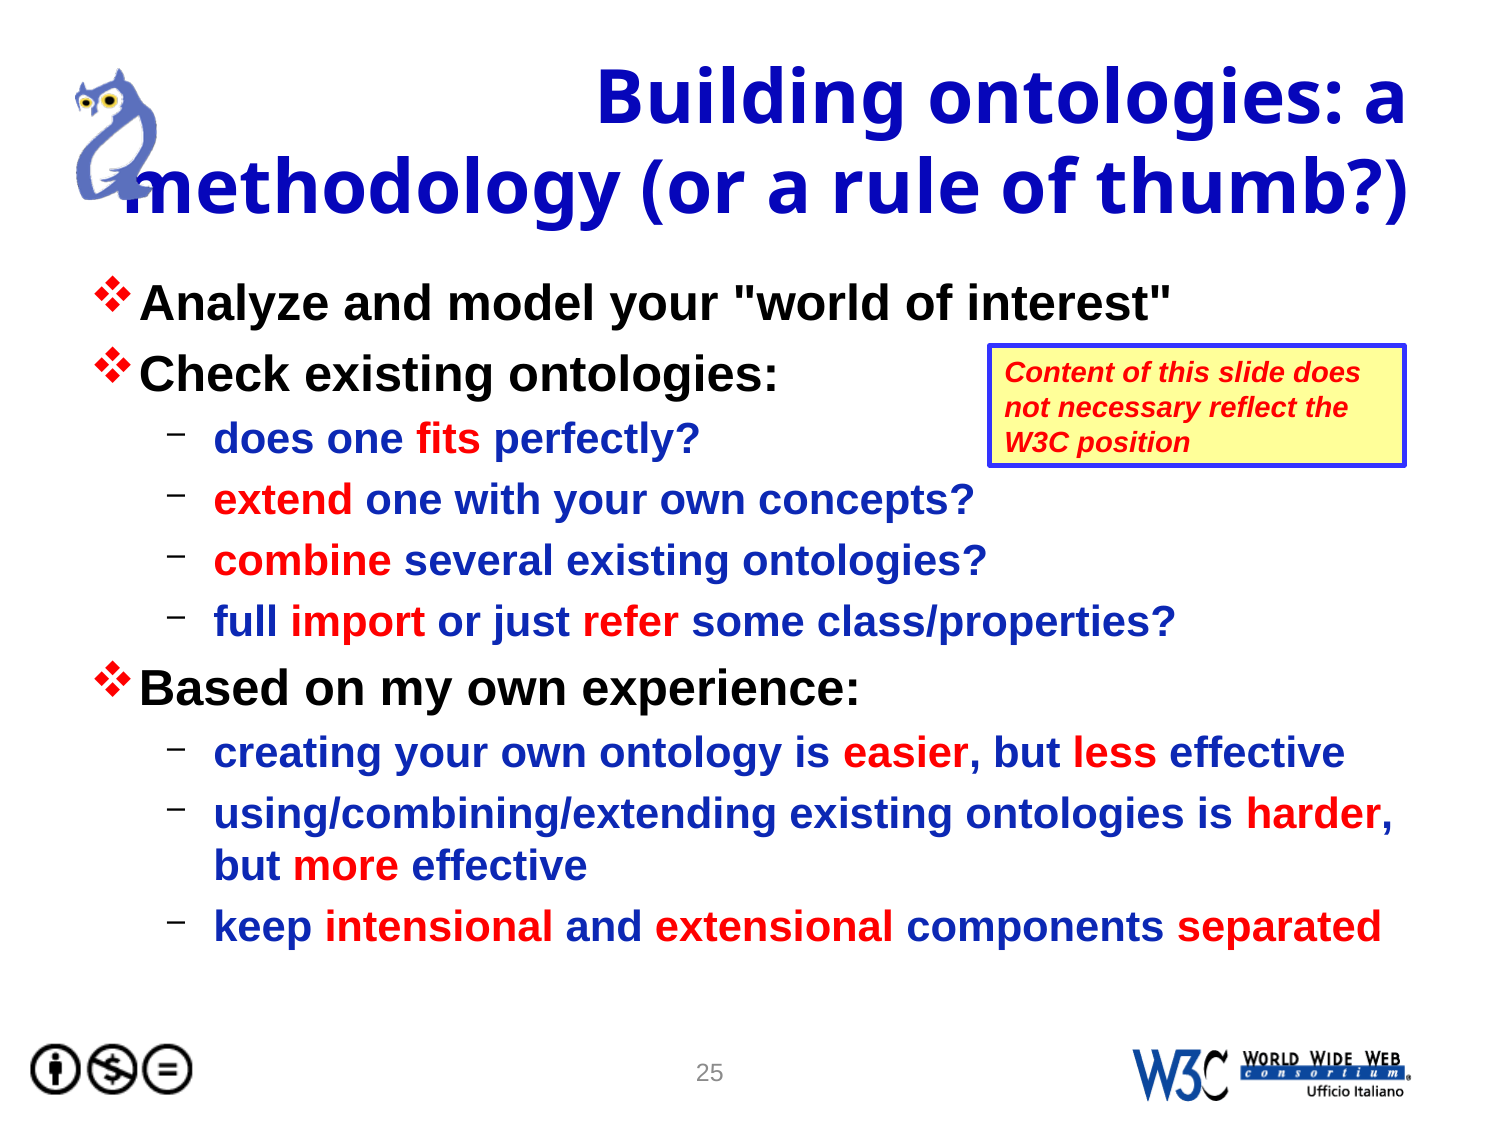

# Building ontologies: a methodology (or a rule of thumb?)
Analyze and model your "world of interest"
Check existing ontologies:
does one fits perfectly?
extend one with your own concepts?
combine several existing ontologies?
full import or just refer some class/properties?
Based on my own experience:
creating your own ontology is easier, but less effective
using/combining/extending existing ontologies is harder, but more effective
keep intensional and extensional components separated
Content of this slide does not necessary reflect the W3C position